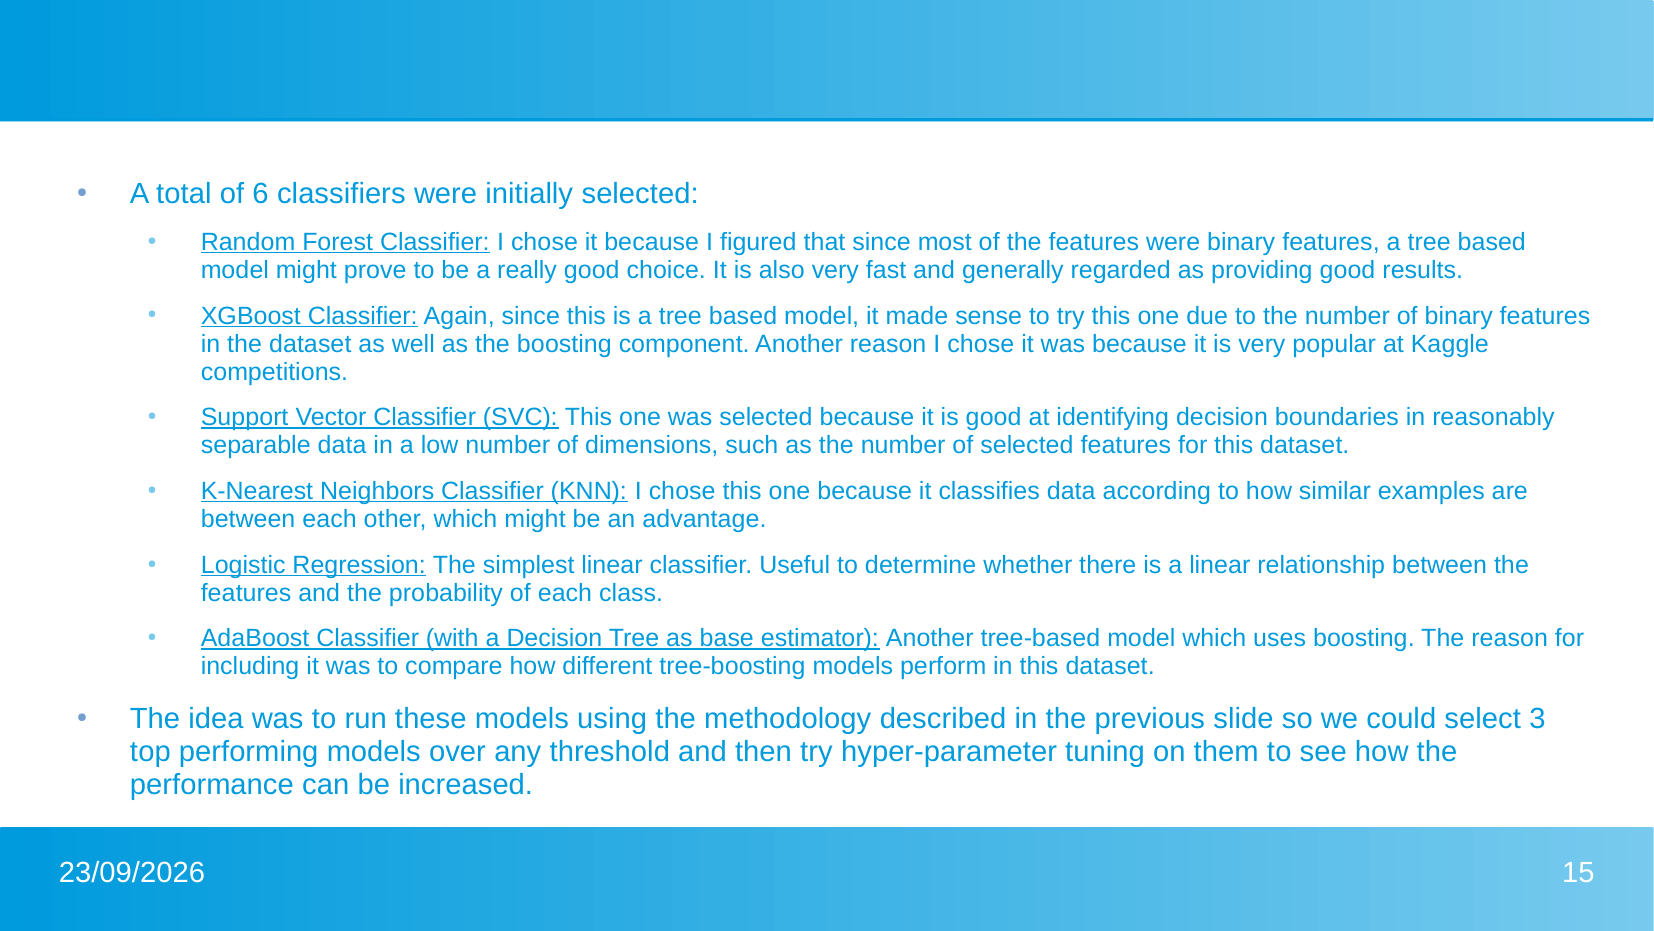

# A total of 6 classifiers were initially selected:
Random Forest Classifier: I chose it because I figured that since most of the features were binary features, a tree based model might prove to be a really good choice. It is also very fast and generally regarded as providing good results.
XGBoost Classifier: Again, since this is a tree based model, it made sense to try this one due to the number of binary features in the dataset as well as the boosting component. Another reason I chose it was because it is very popular at Kaggle competitions.
Support Vector Classifier (SVC): This one was selected because it is good at identifying decision boundaries in reasonably separable data in a low number of dimensions, such as the number of selected features for this dataset.
K-Nearest Neighbors Classifier (KNN): I chose this one because it classifies data according to how similar examples are between each other, which might be an advantage.
Logistic Regression: The simplest linear classifier. Useful to determine whether there is a linear relationship between the features and the probability of each class.
AdaBoost Classifier (with a Decision Tree as base estimator): Another tree-based model which uses boosting. The reason for including it was to compare how different tree-boosting models perform in this dataset.
The idea was to run these models using the methodology described in the previous slide so we could select 3 top performing models over any threshold and then try hyper-parameter tuning on them to see how the performance can be increased.
15